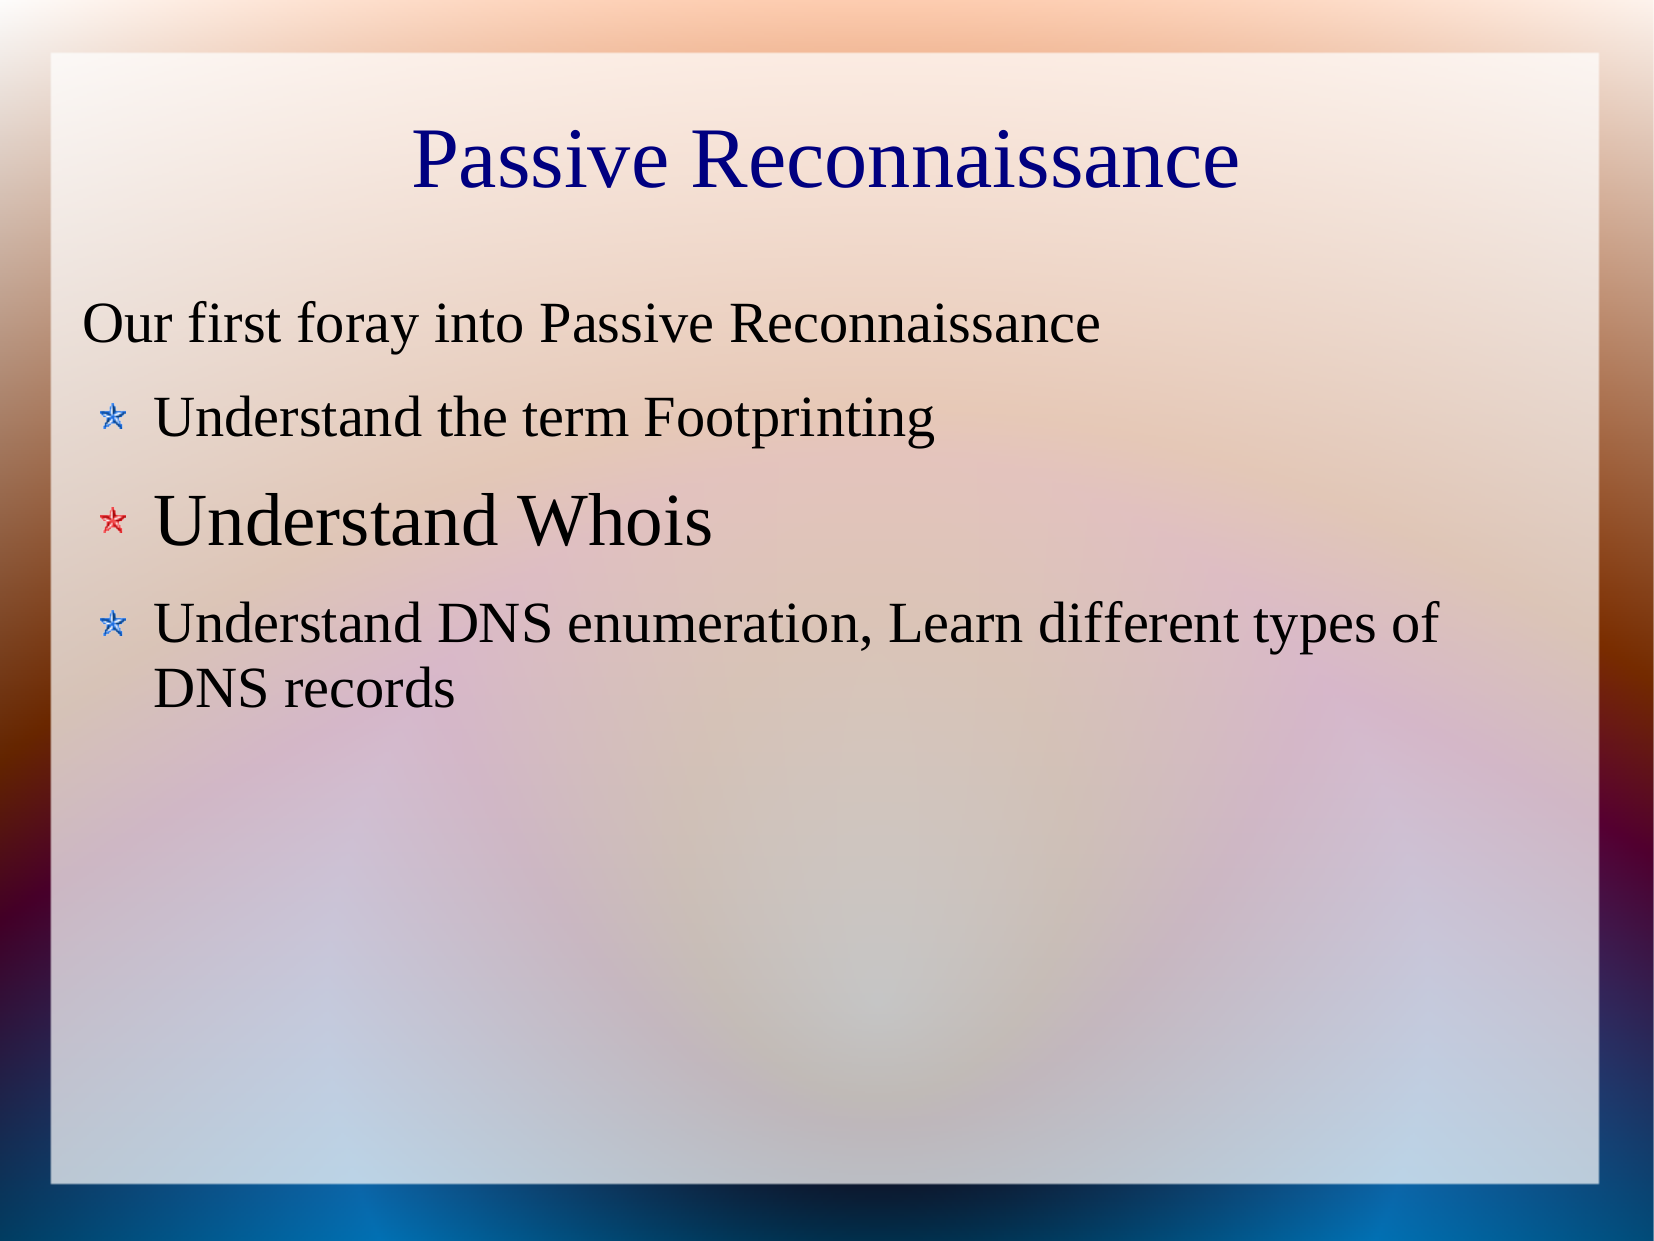

# Passive Reconnaissance
Our first foray into Passive Reconnaissance
Understand the term Footprinting
Understand Whois
Understand DNS enumeration, Learn different types of DNS records